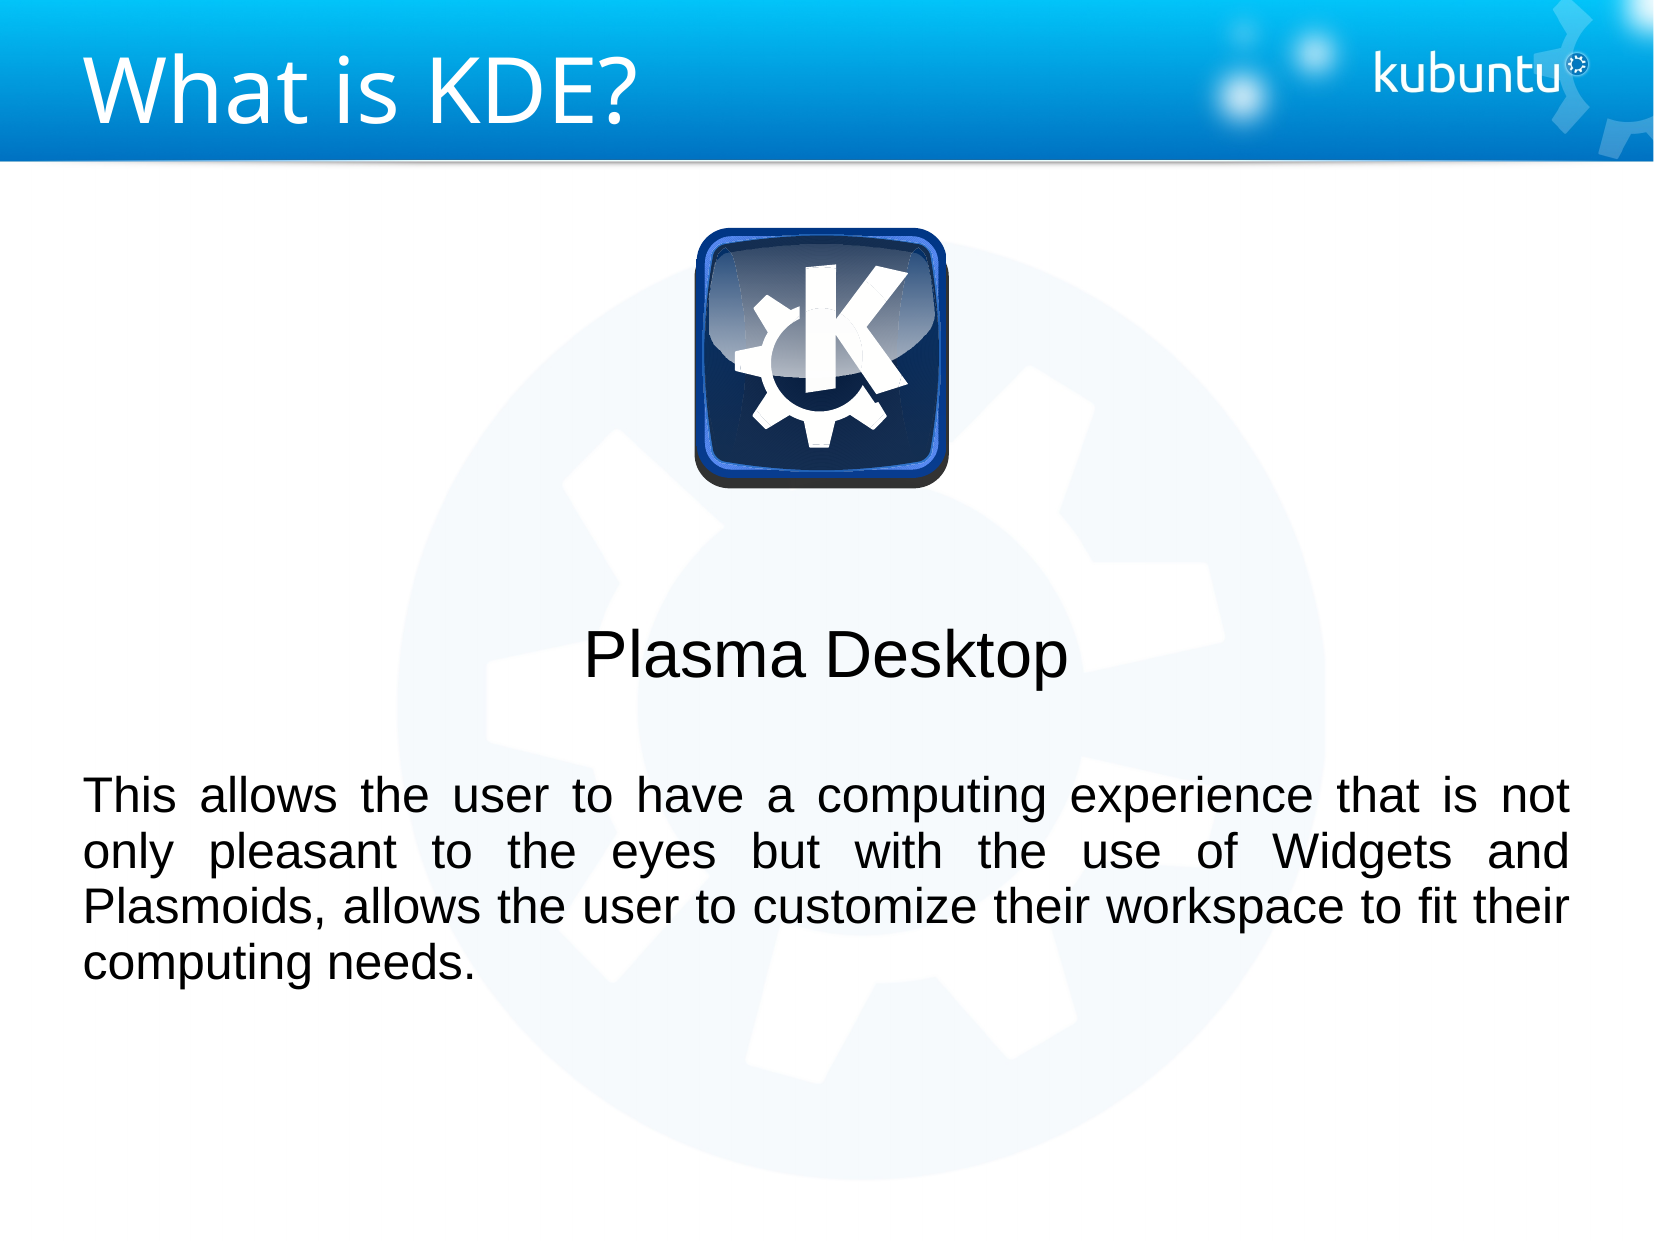

What is KDE?
# Plasma Desktop
This allows the user to have a computing experience that is not only pleasant to the eyes but with the use of Widgets and Plasmoids, allows the user to customize their workspace to fit their computing needs.